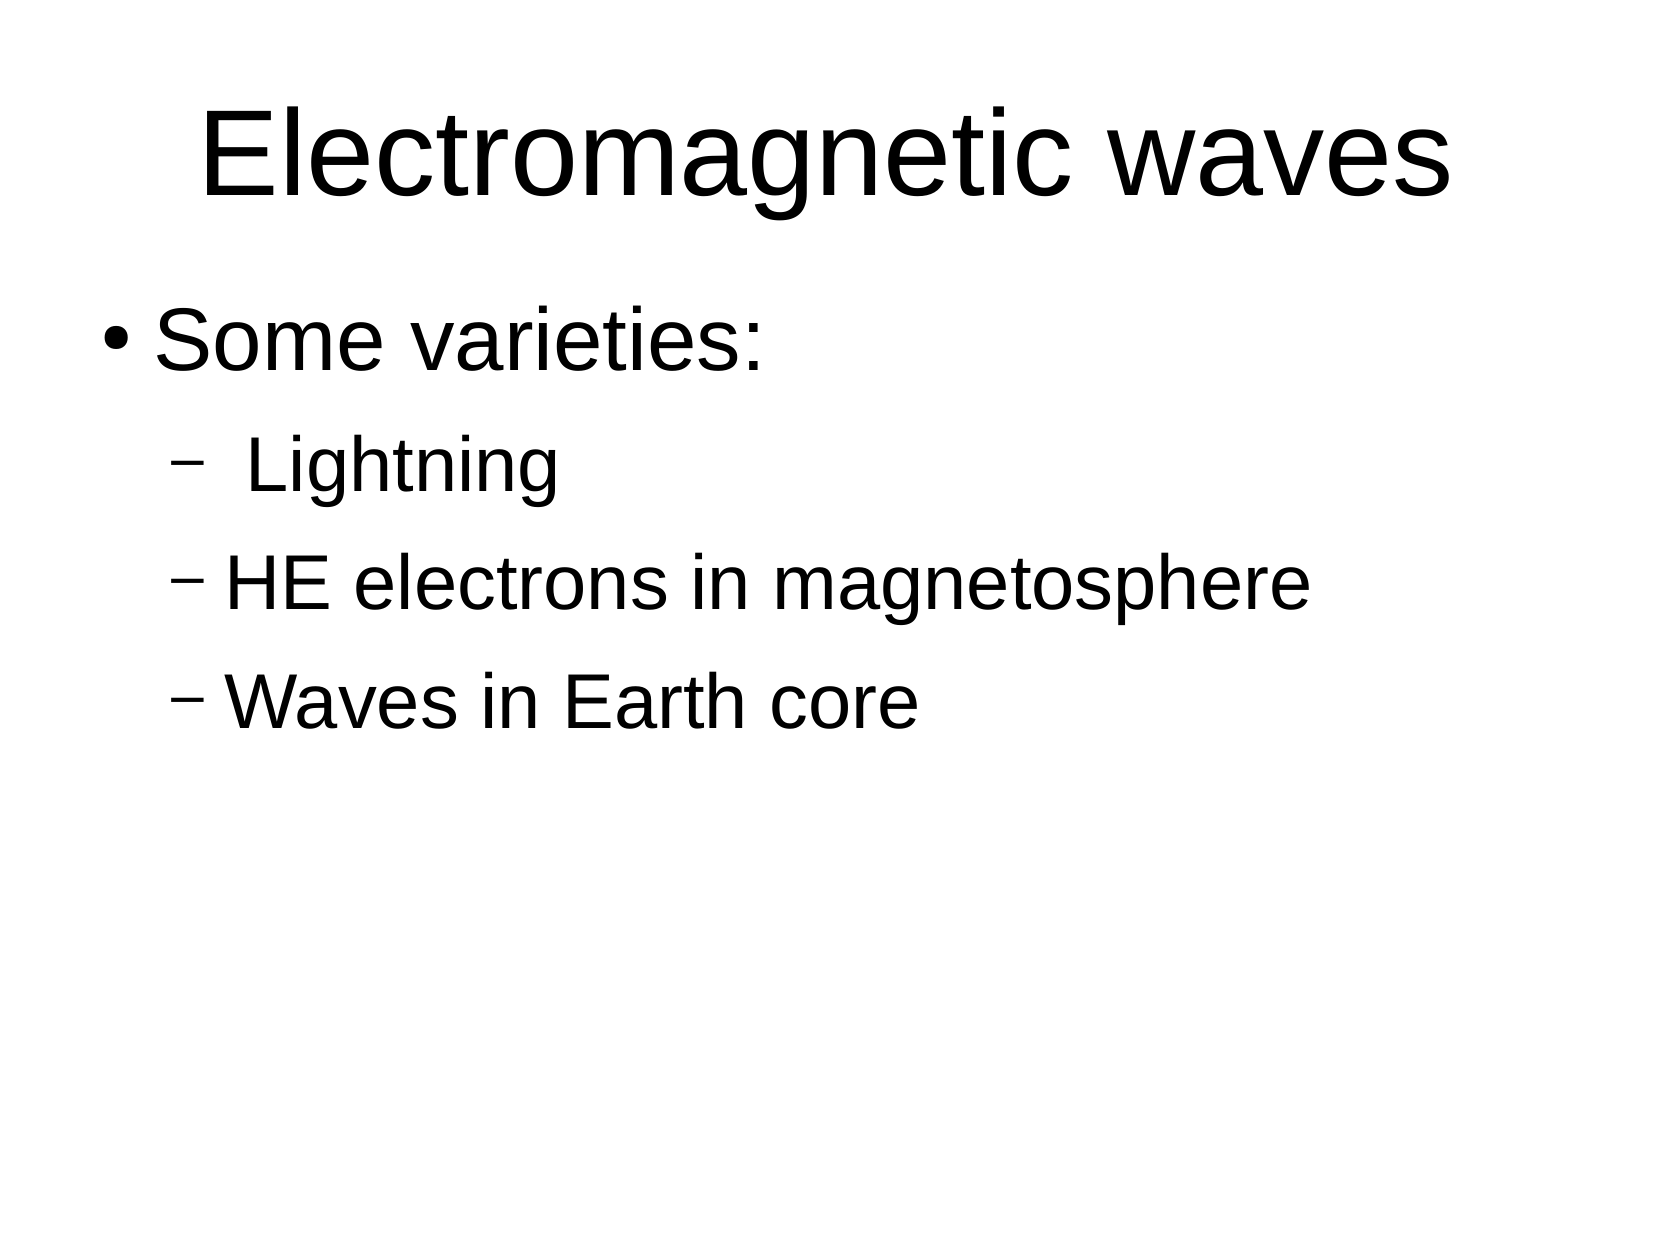

# Electromagnetic waves
Some varieties:
 Lightning
HE electrons in magnetosphere
Waves in Earth core